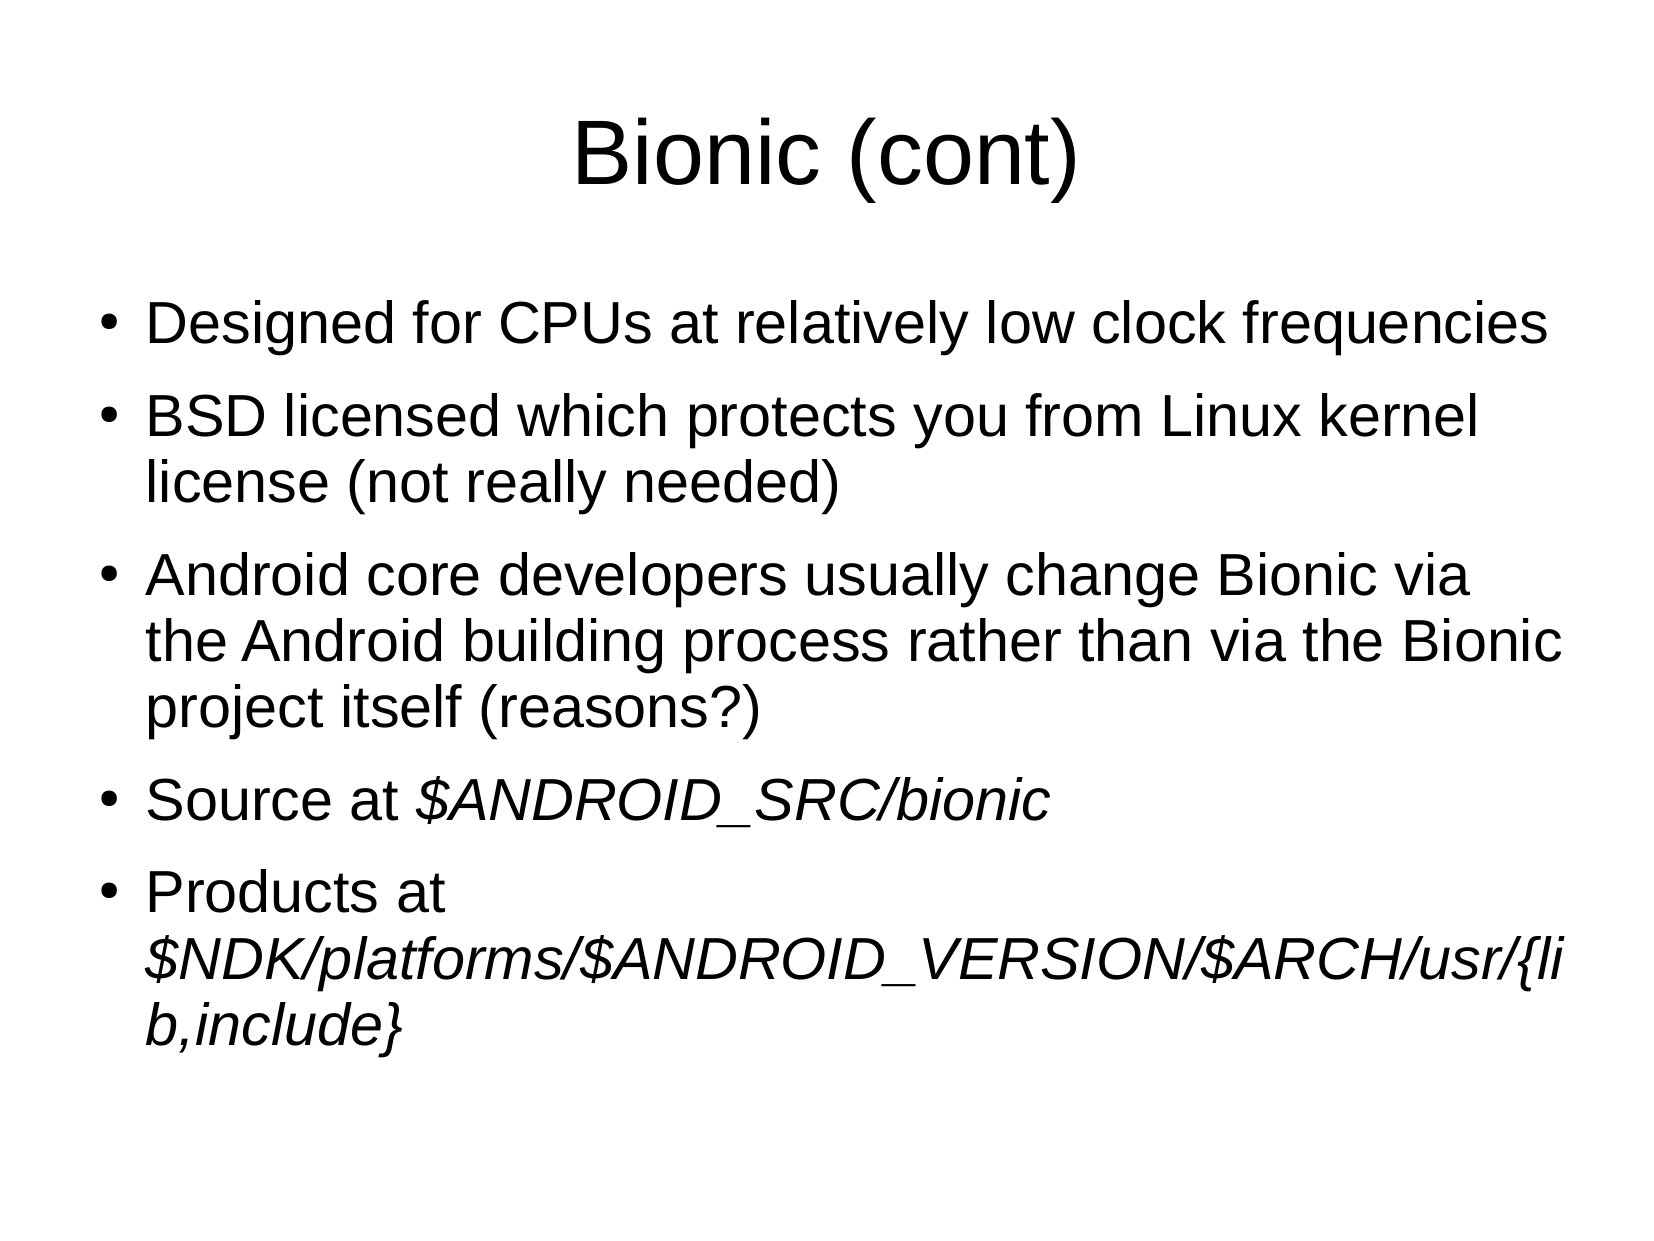

# Bionic (cont)
Designed for CPUs at relatively low clock frequencies
BSD licensed which protects you from Linux kernel license (not really needed)
Android core developers usually change Bionic via the Android building process rather than via the Bionic project itself (reasons?)
Source at $ANDROID_SRC/bionic
Products at $NDK/platforms/$ANDROID_VERSION/$ARCH/usr/{lib,include}